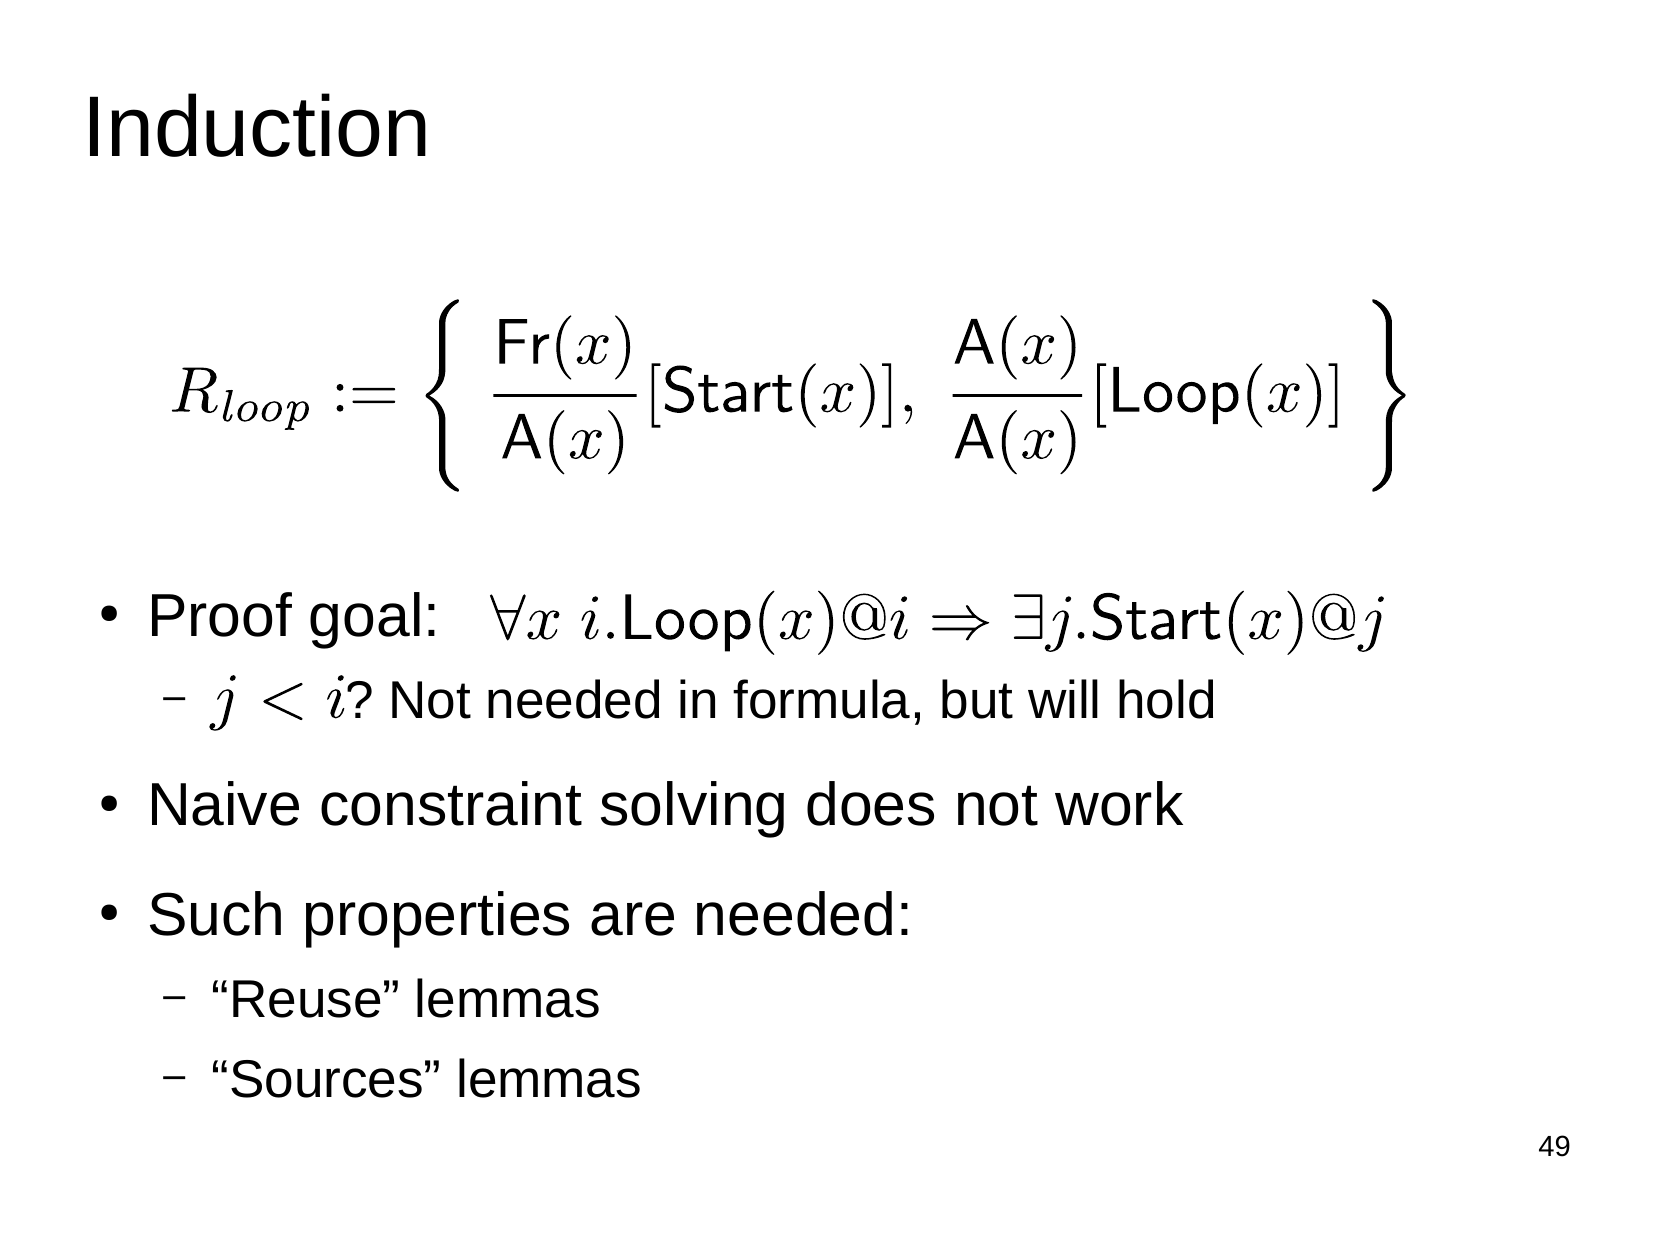

# Induction
Proof goal:
 ? Not needed in formula, but will hold
Naive constraint solving does not work
Such properties are needed:
“Reuse” lemmas
“Sources” lemmas
49